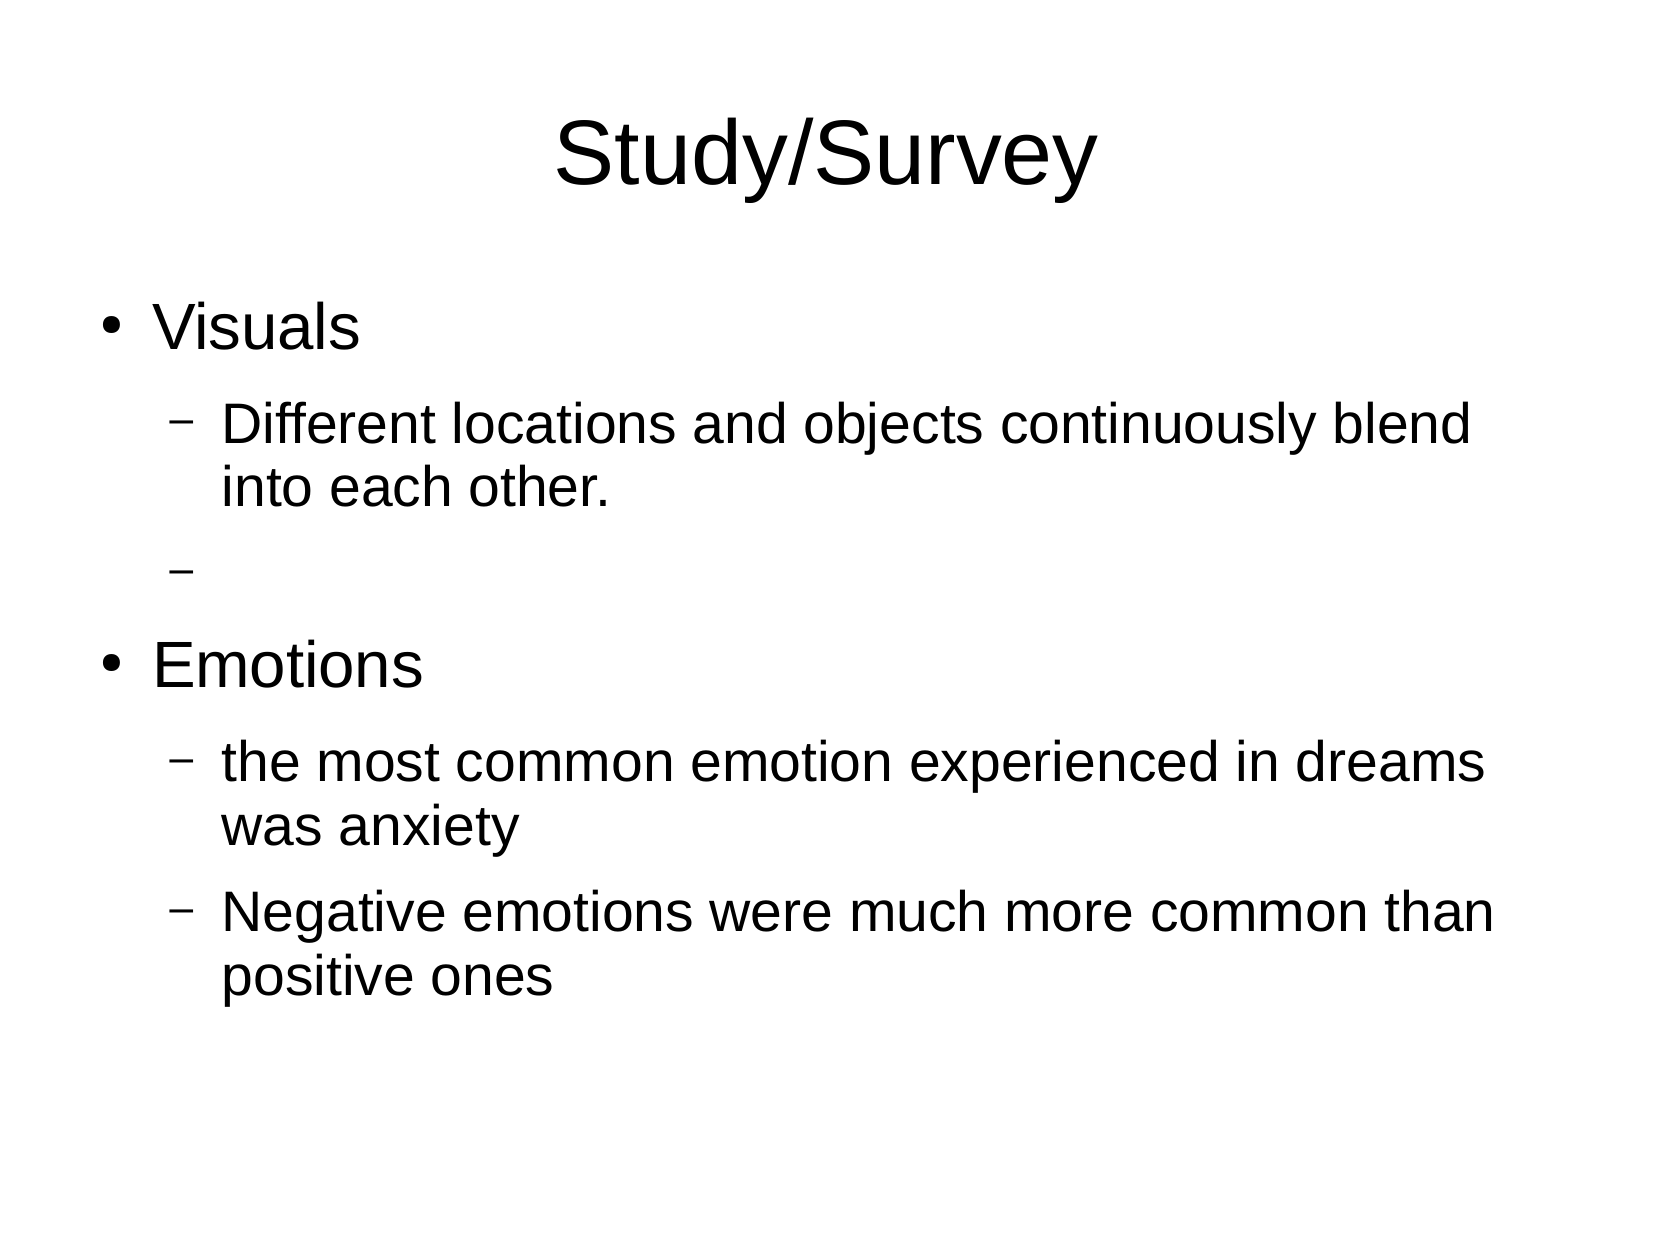

# Study/Survey
Visuals
Different locations and objects continuously blend into each other.
Emotions
the most common emotion experienced in dreams was anxiety
Negative emotions were much more common than positive ones